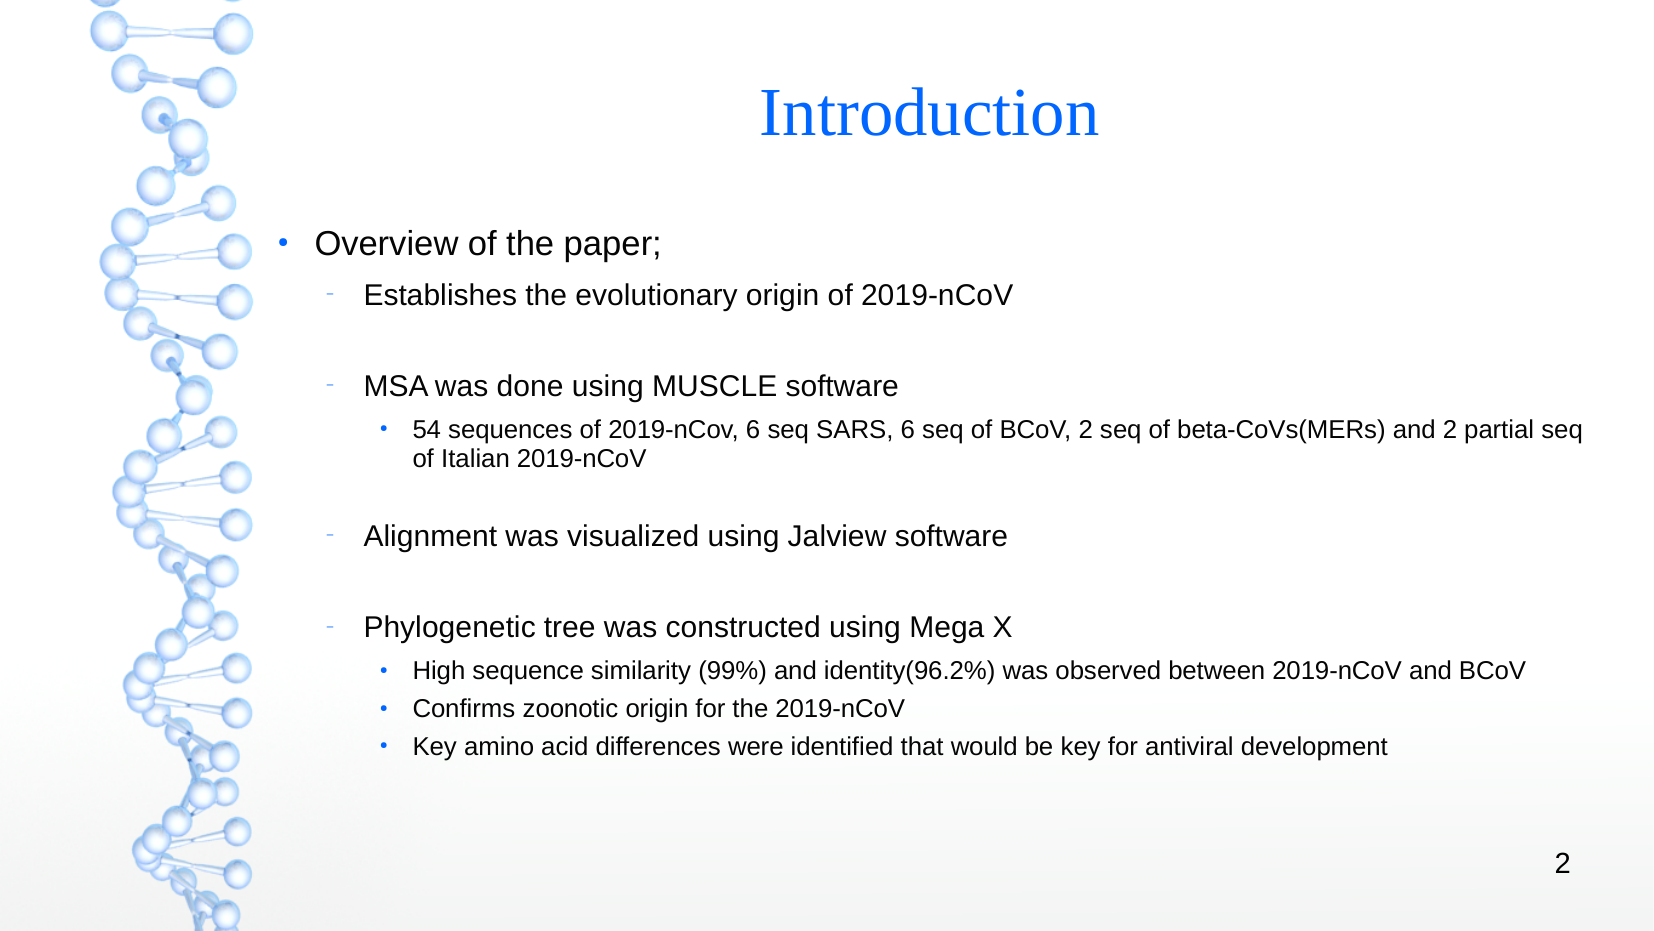

# Introduction
Overview of the paper;
Establishes the evolutionary origin of 2019-nCoV
MSA was done using MUSCLE software
54 sequences of 2019-nCov, 6 seq SARS, 6 seq of BCoV, 2 seq of beta-CoVs(MERs) and 2 partial seq of Italian 2019-nCoV
Alignment was visualized using Jalview software
Phylogenetic tree was constructed using Mega X
High sequence similarity (99%) and identity(96.2%) was observed between 2019-nCoV and BCoV
Confirms zoonotic origin for the 2019-nCoV
Key amino acid differences were identified that would be key for antiviral development
2